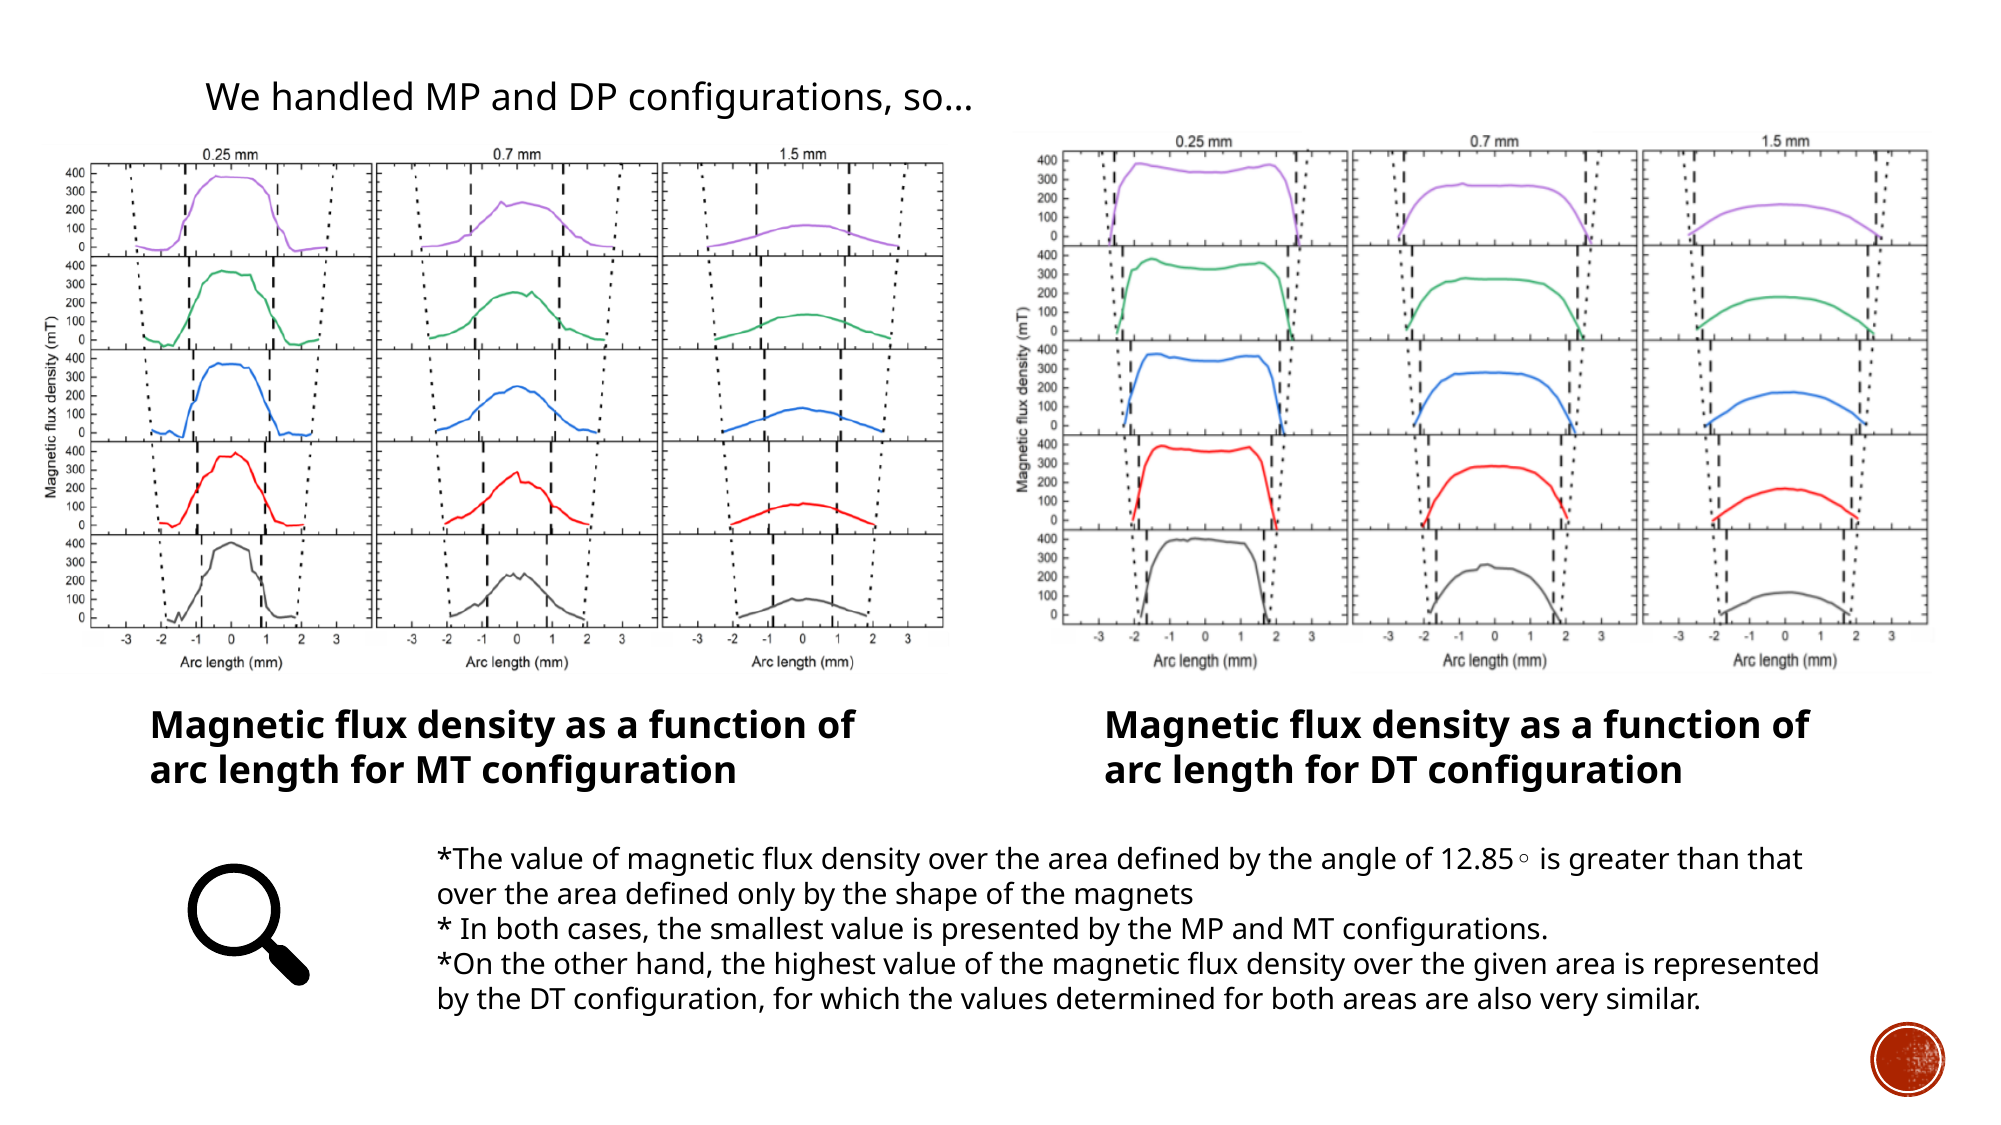

We handled MP and DP configurations, so…
Magnetic flux density as a function of arc length for MT configuration
Magnetic flux density as a function of arc length for DT configuration
*The value of magnetic flux density over the area defined by the angle of 12.85◦ is greater than that over the area defined only by the shape of the magnets
* In both cases, the smallest value is presented by the MP and MT configurations.
*On the other hand, the highest value of the magnetic flux density over the given area is represented by the DT configuration, for which the values determined for both areas are also very similar.